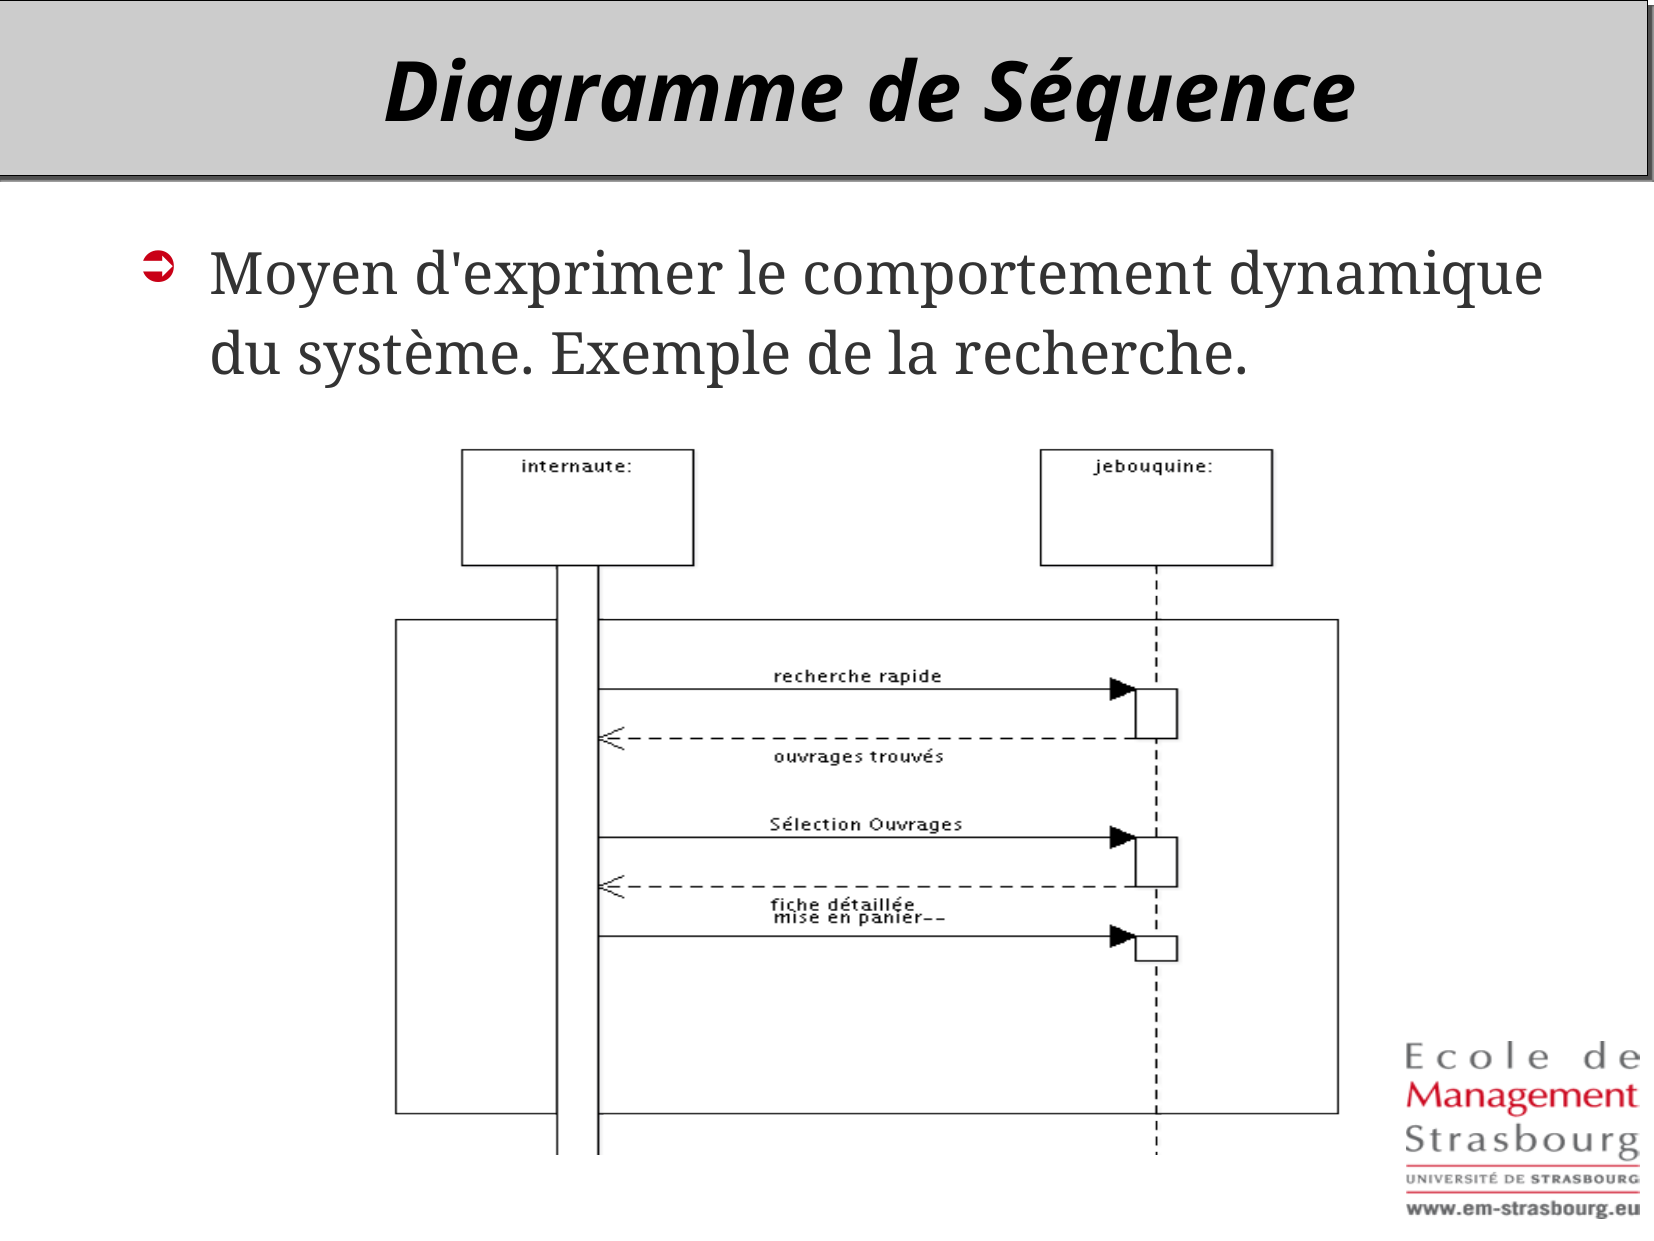

# Diagramme de Séquence
Moyen d'exprimer le comportement dynamique du système. Exemple de la recherche.